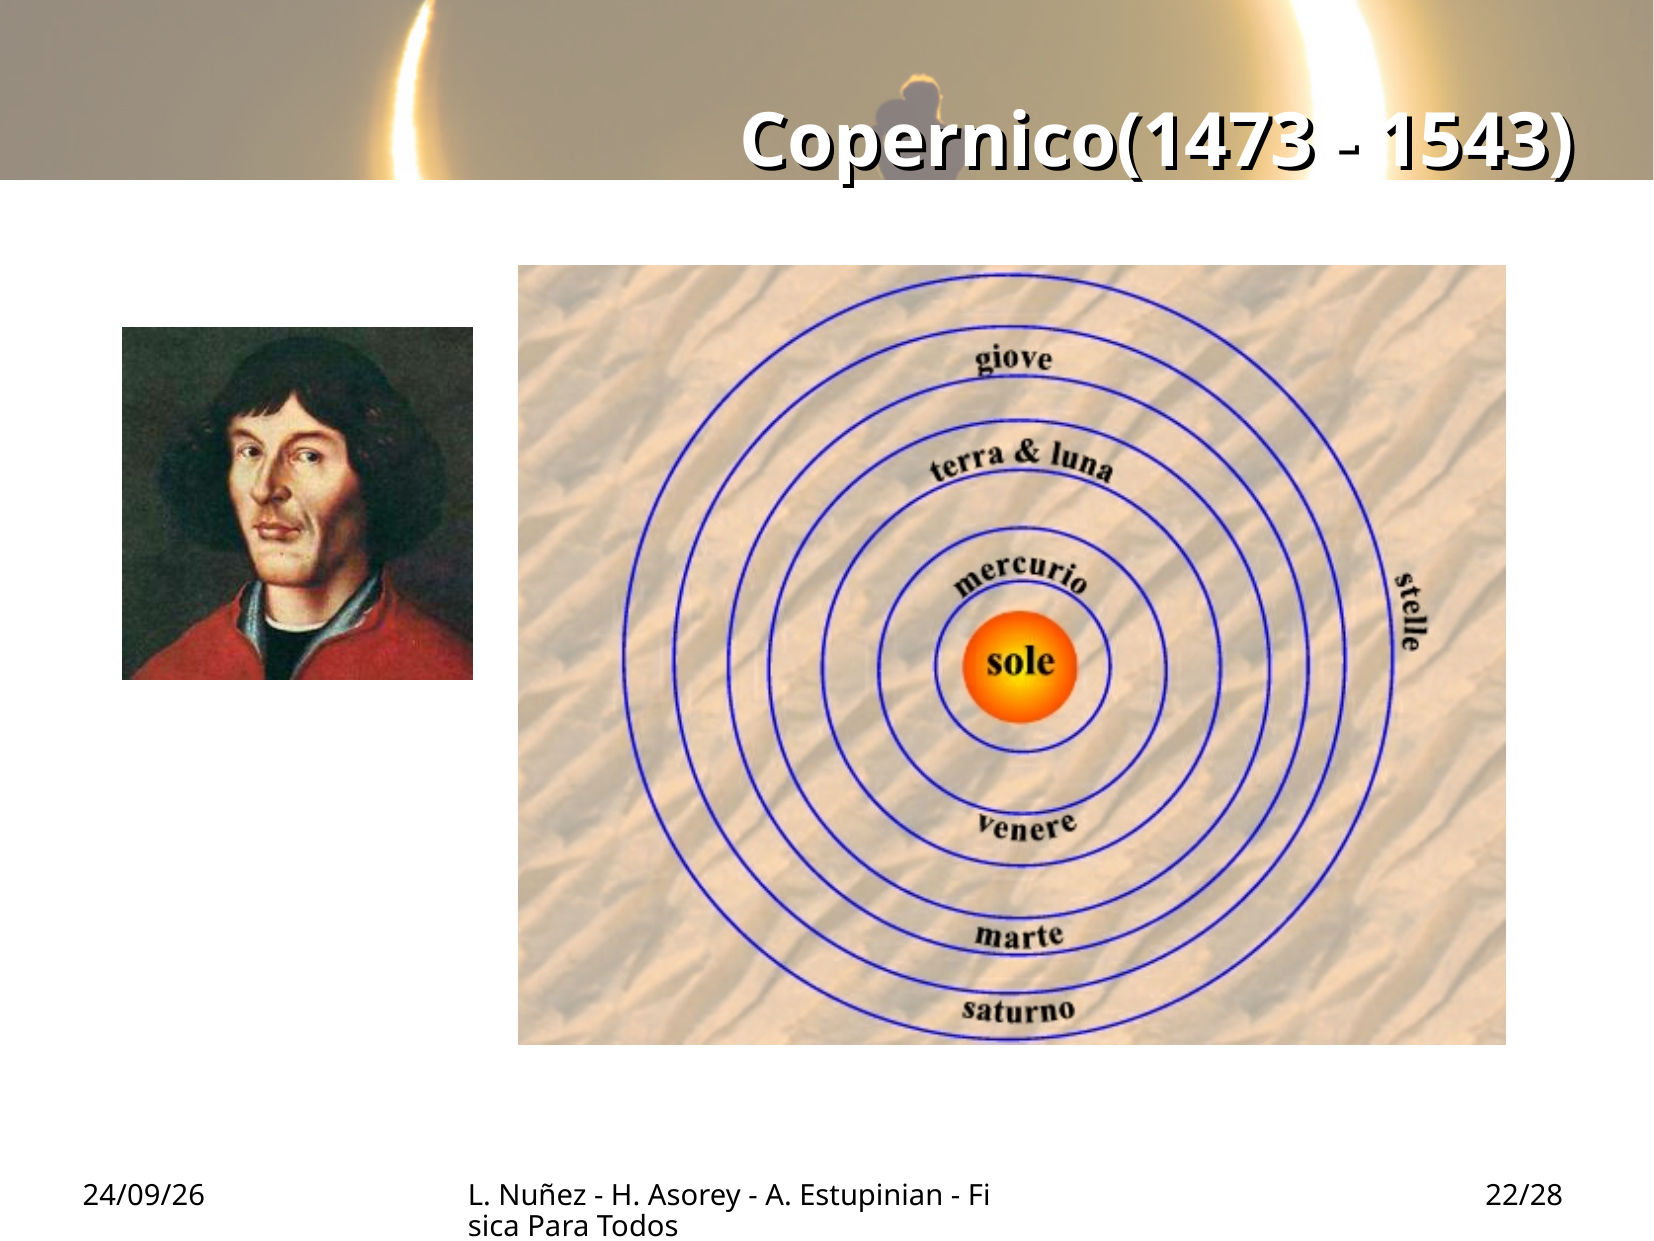

# Copernico(1473 - 1543)
L. Nuñez - H. Asorey - A. Estupinian - Fisica Para Todos
22